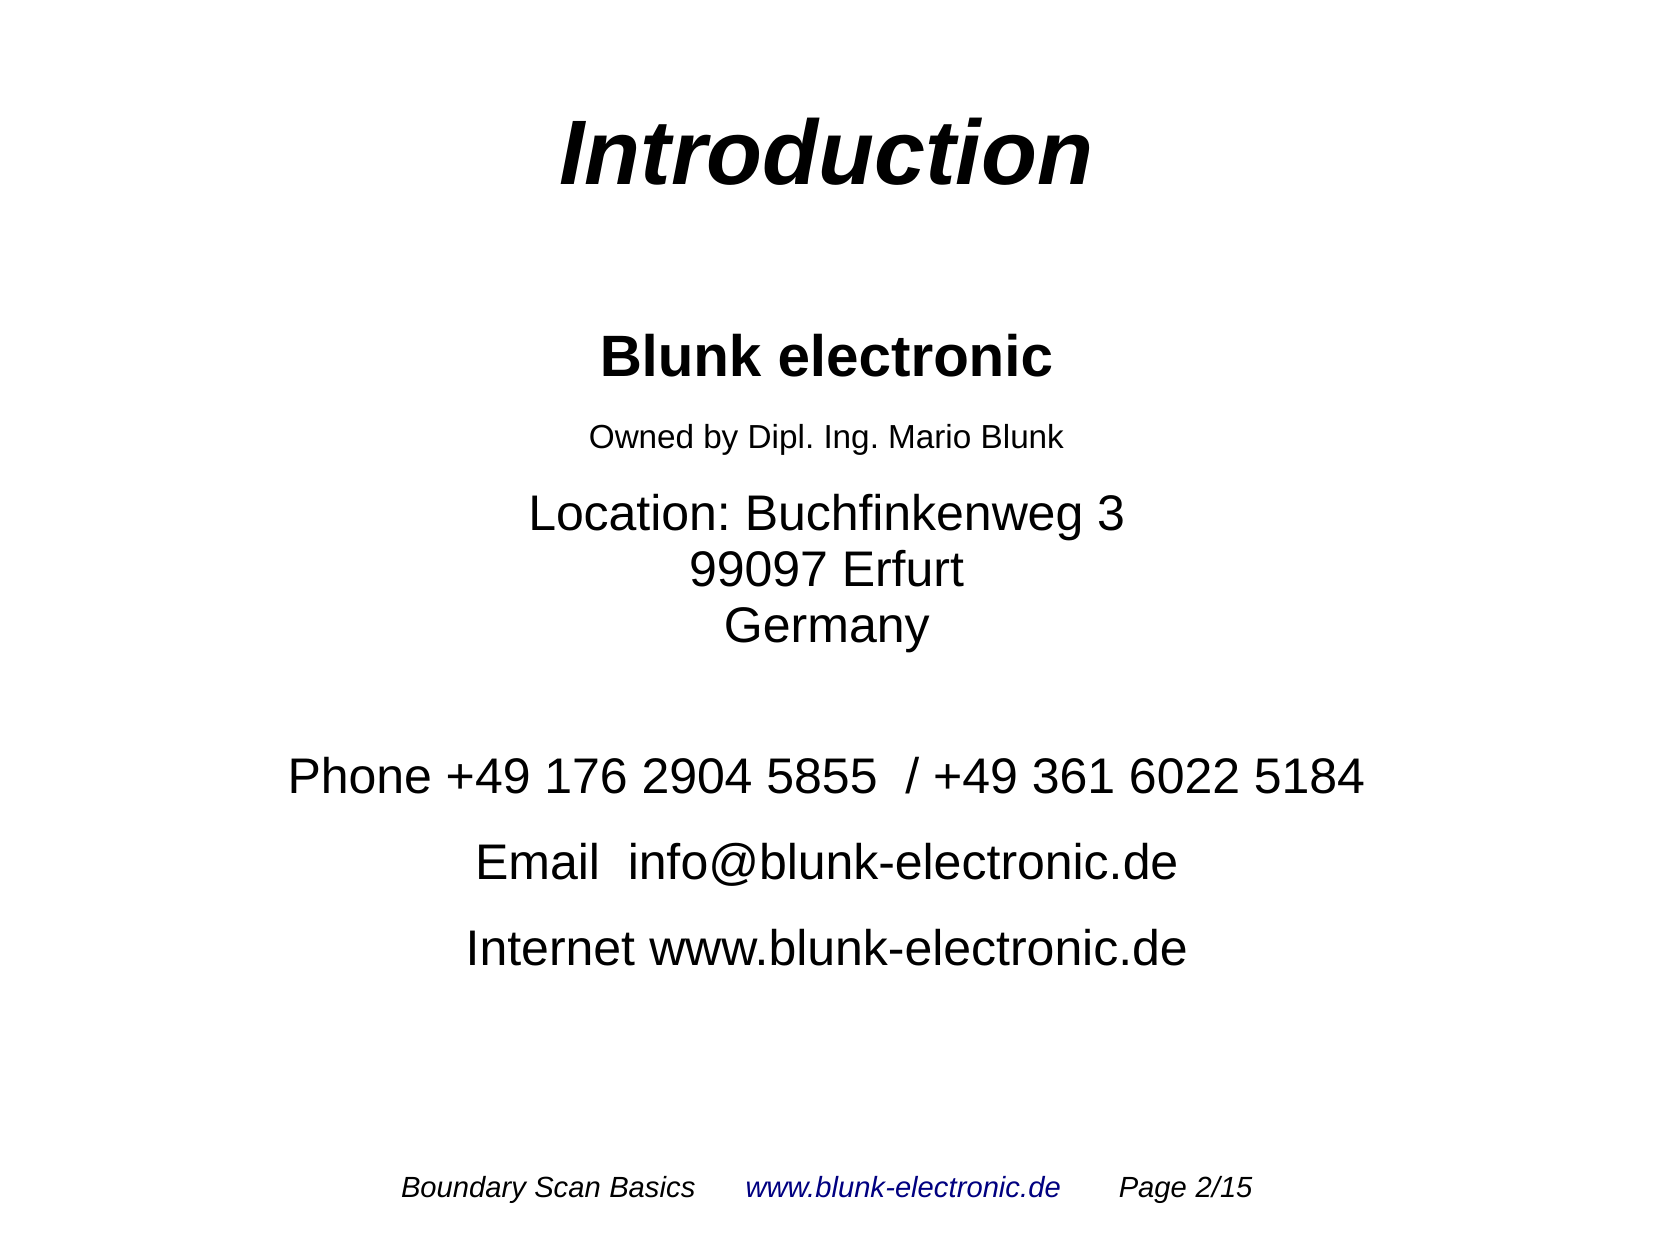

# Introduction
Blunk electronic
Owned by Dipl. Ing. Mario Blunk
Location: Buchfinkenweg 3
99097 Erfurt
Germany
Phone +49 176 2904 5855 / +49 361 6022 5184
Email info@blunk-electronic.de
Internet www.blunk-electronic.de
Boundary Scan Basics www.blunk-electronic.de Page /15